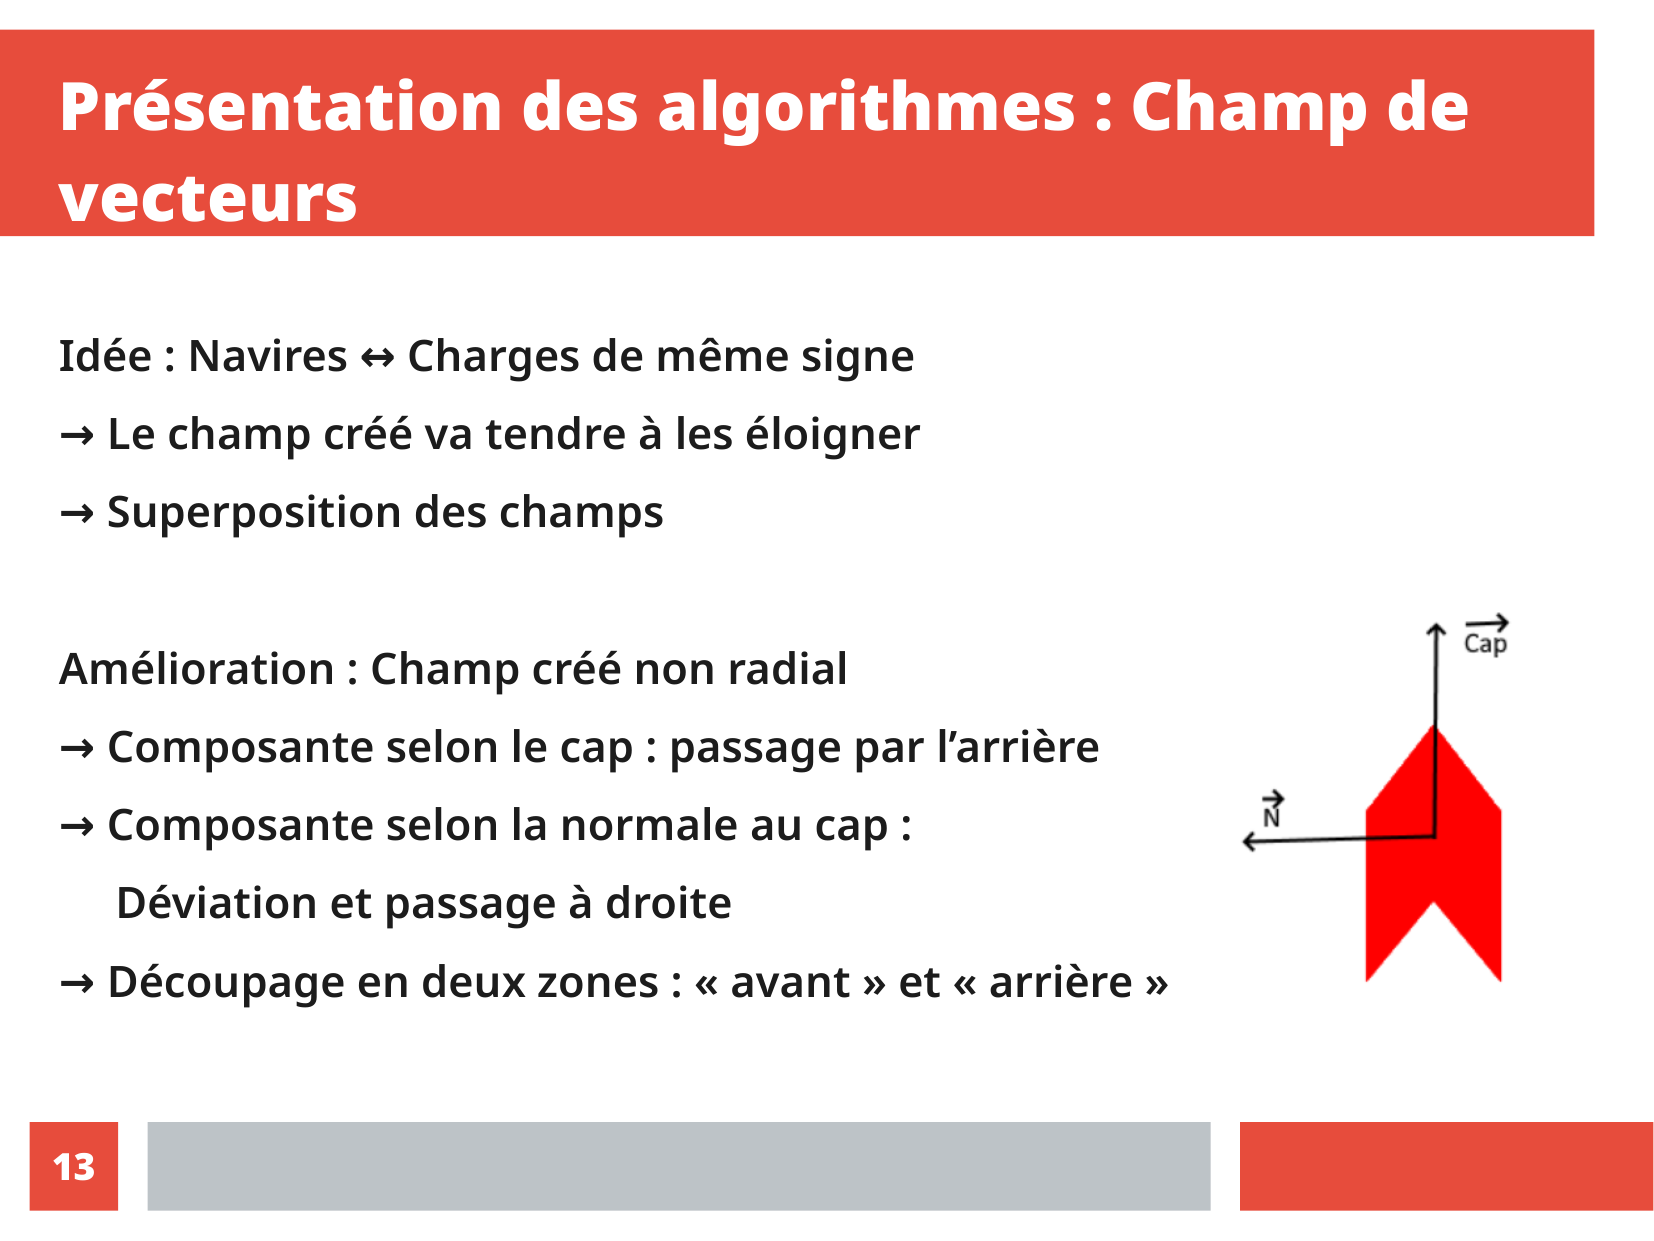

# Présentation des algorithmes : Champ de vecteurs
Idée : Navires ↔ Charges de même signe
→ Le champ créé va tendre à les éloigner
→ Superposition des champs
Amélioration : Champ créé non radial
→ Composante selon le cap : passage par l’arrière
→ Composante selon la normale au cap :
 Déviation et passage à droite
→ Découpage en deux zones : « avant » et « arrière »
13